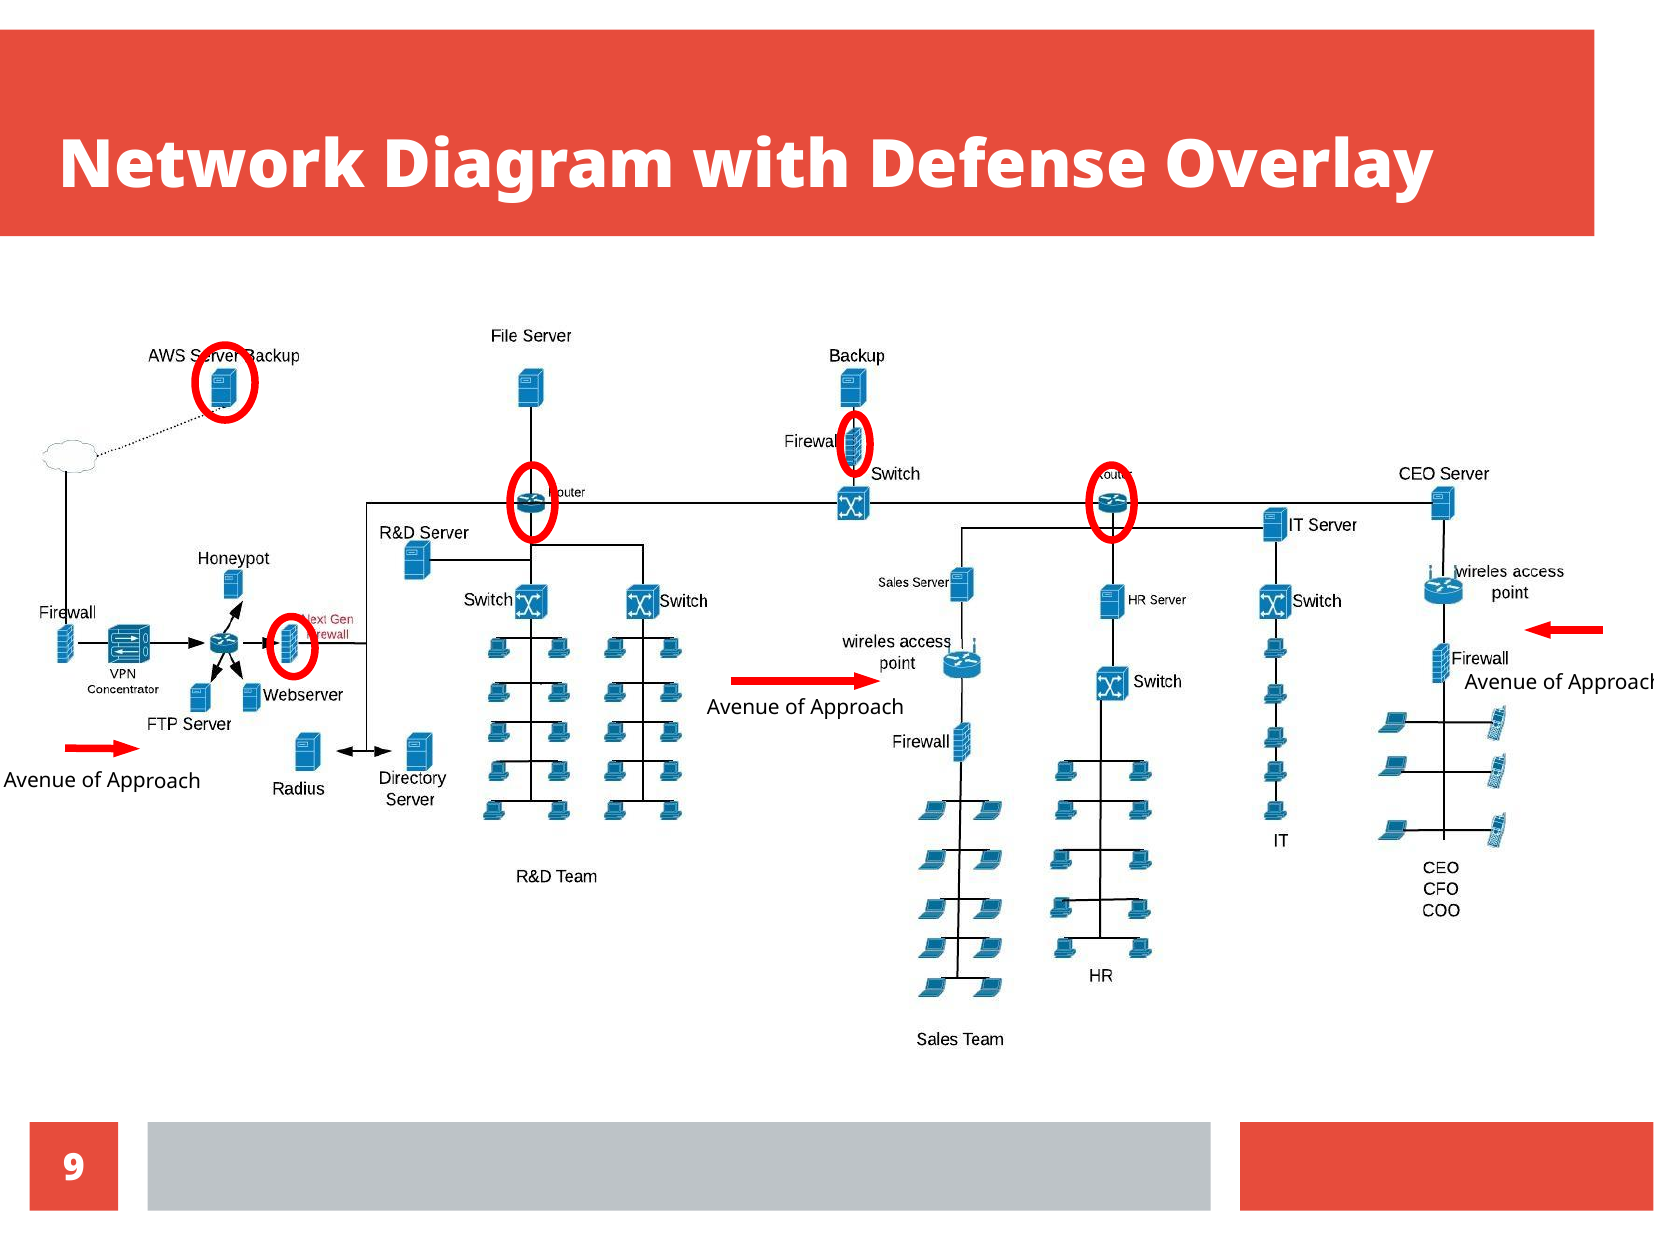

# Network Diagram with Defense Overlay
Avenue of Approach
Avenue of Approach
Avenue of Approach
9